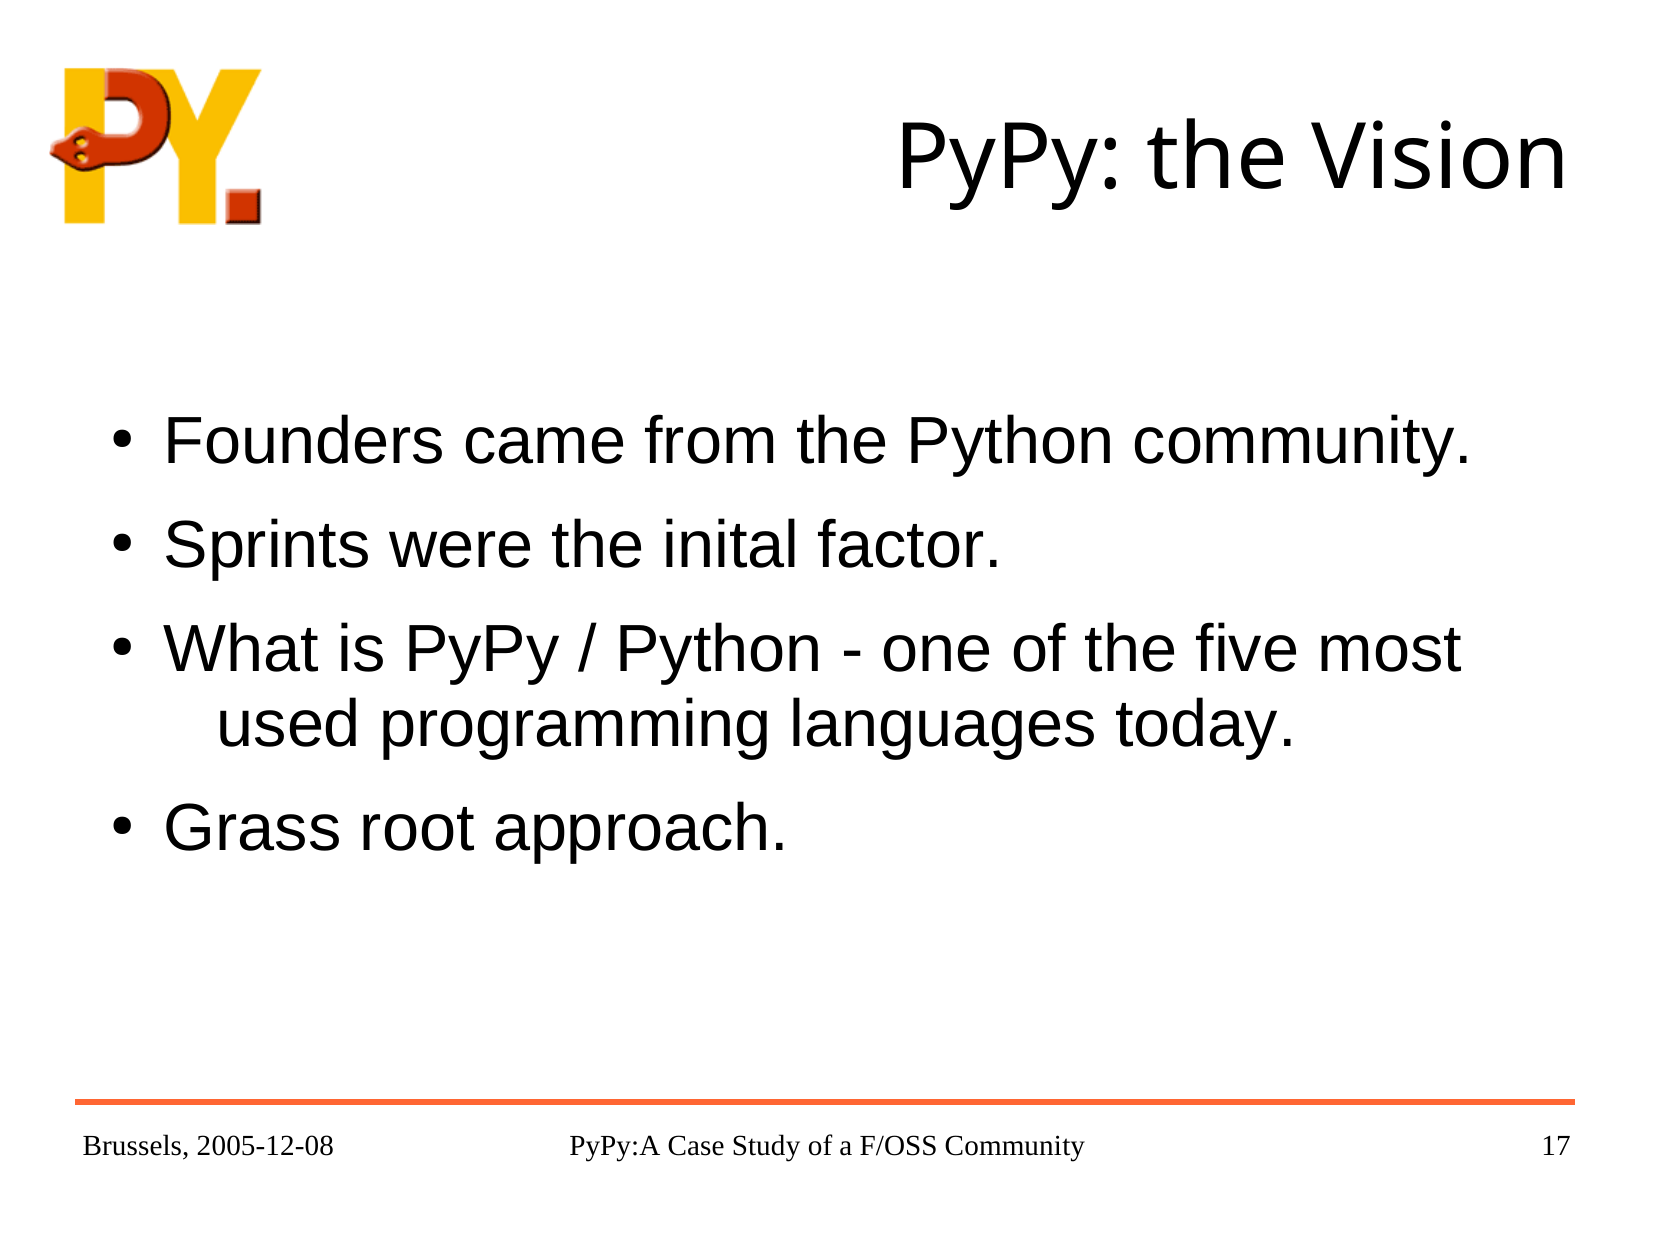

# PyPy: the Vision
Founders came from the Python community.
Sprints were the inital factor.
What is PyPy / Python - one of the five most used programming languages today.
Grass root approach.
Brussels, 2005-12-08
PyPy: A Case Study of a F/OSS Community
17